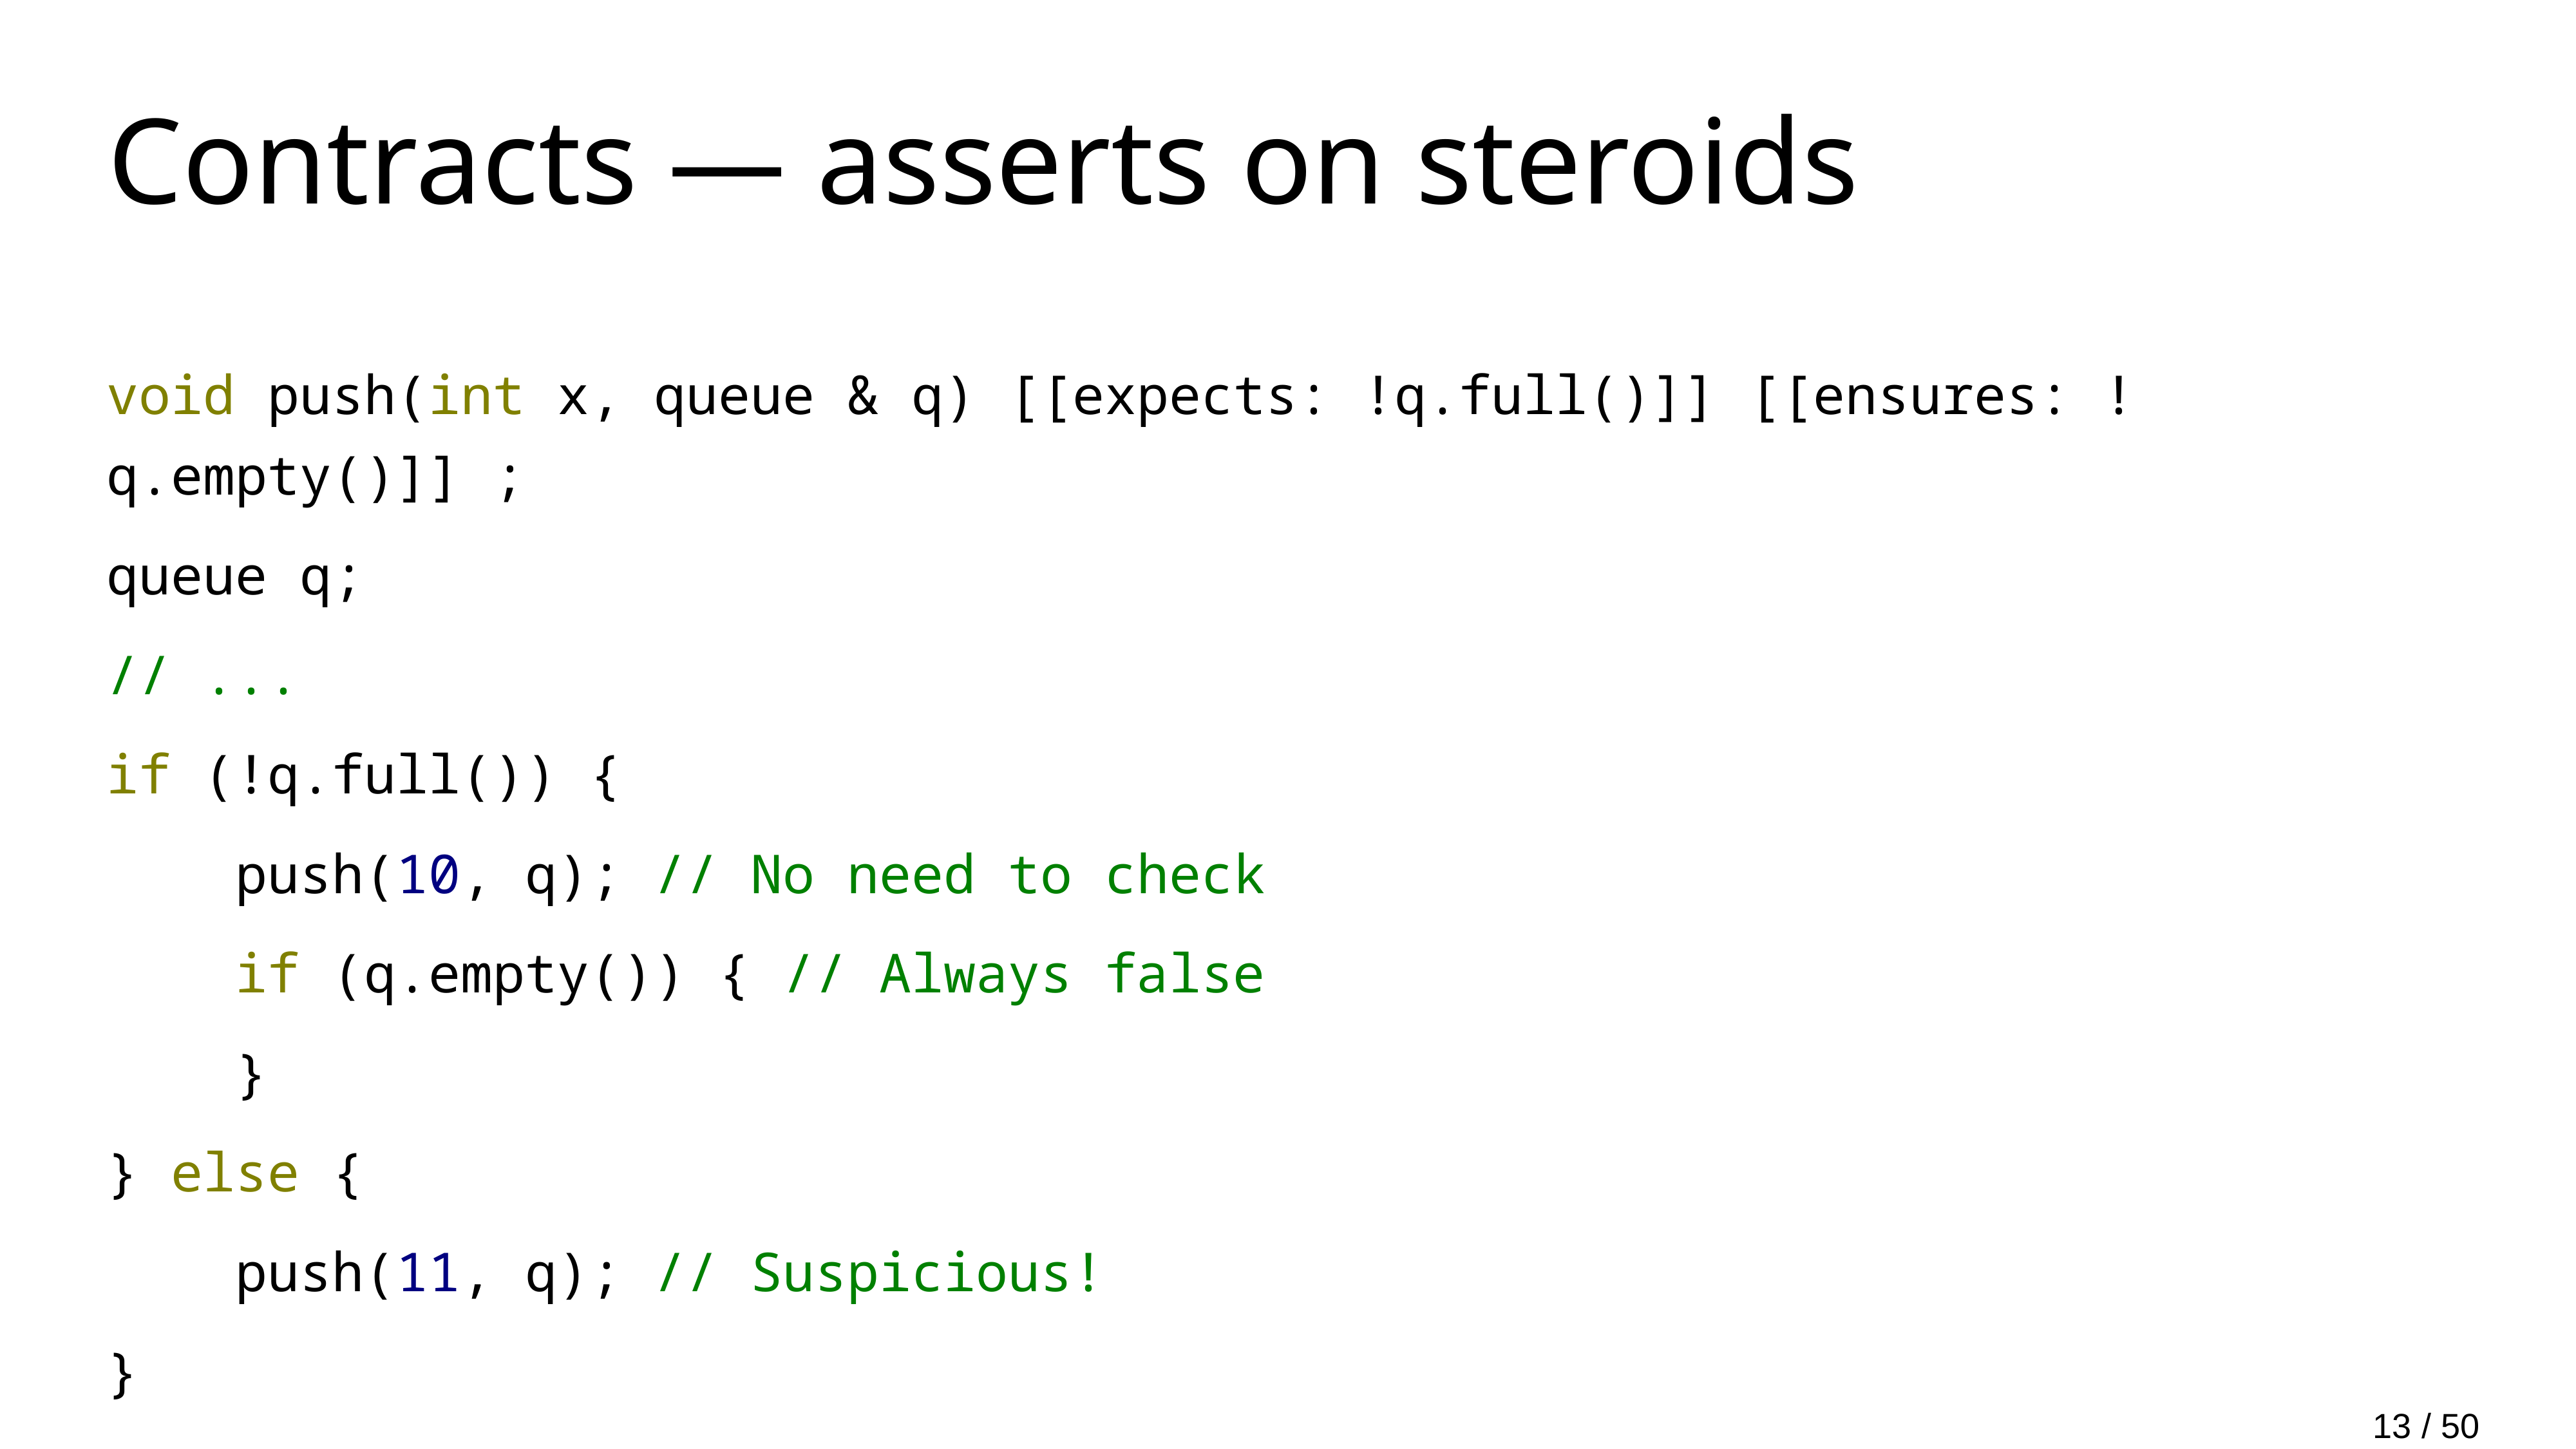

# Contracts — asserts on steroids
void push(int x, queue & q) [[expects: !q.full()]] [[ensures: !q.empty()]] ;
queue q;
// ...
if (!q.full()) {
 push(10, q); // No need to check
 if (q.empty()) { // Always false
 }
} else {
 push(11, q); // Suspicious!
}